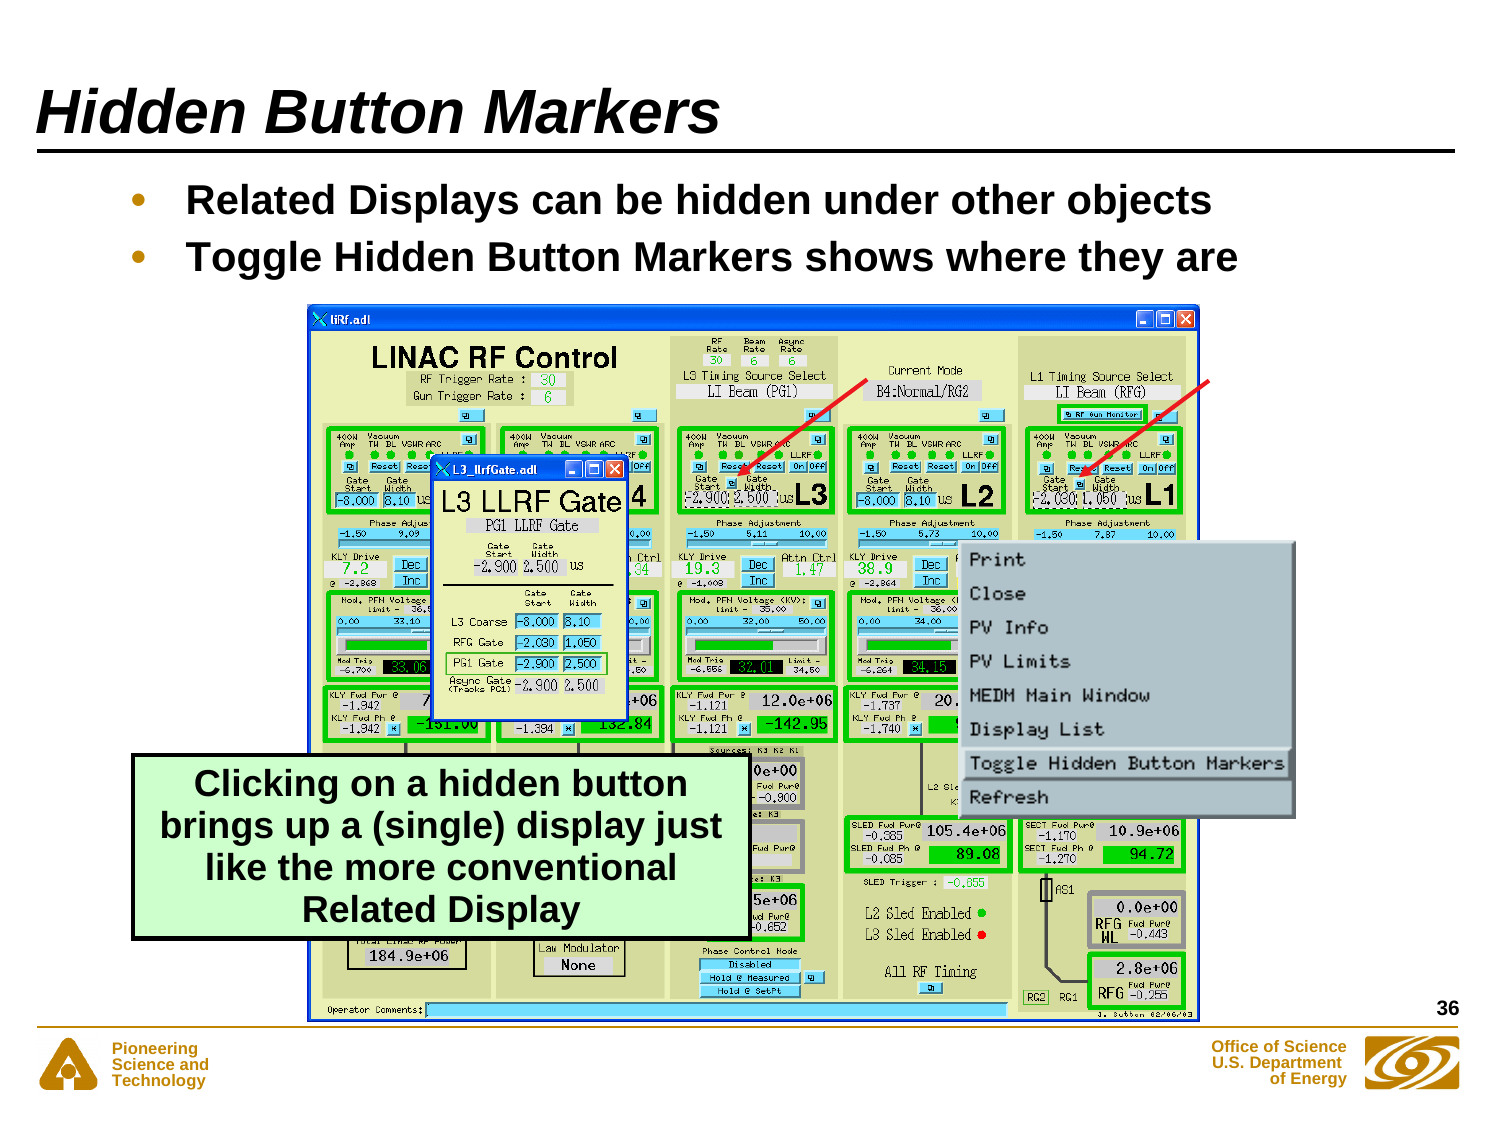

# Hidden Button Markers
Related Displays can be hidden under other objects
Toggle Hidden Button Markers shows where they are
Clicking on a hidden button brings up a (single) display just like the more conventional Related Display
36